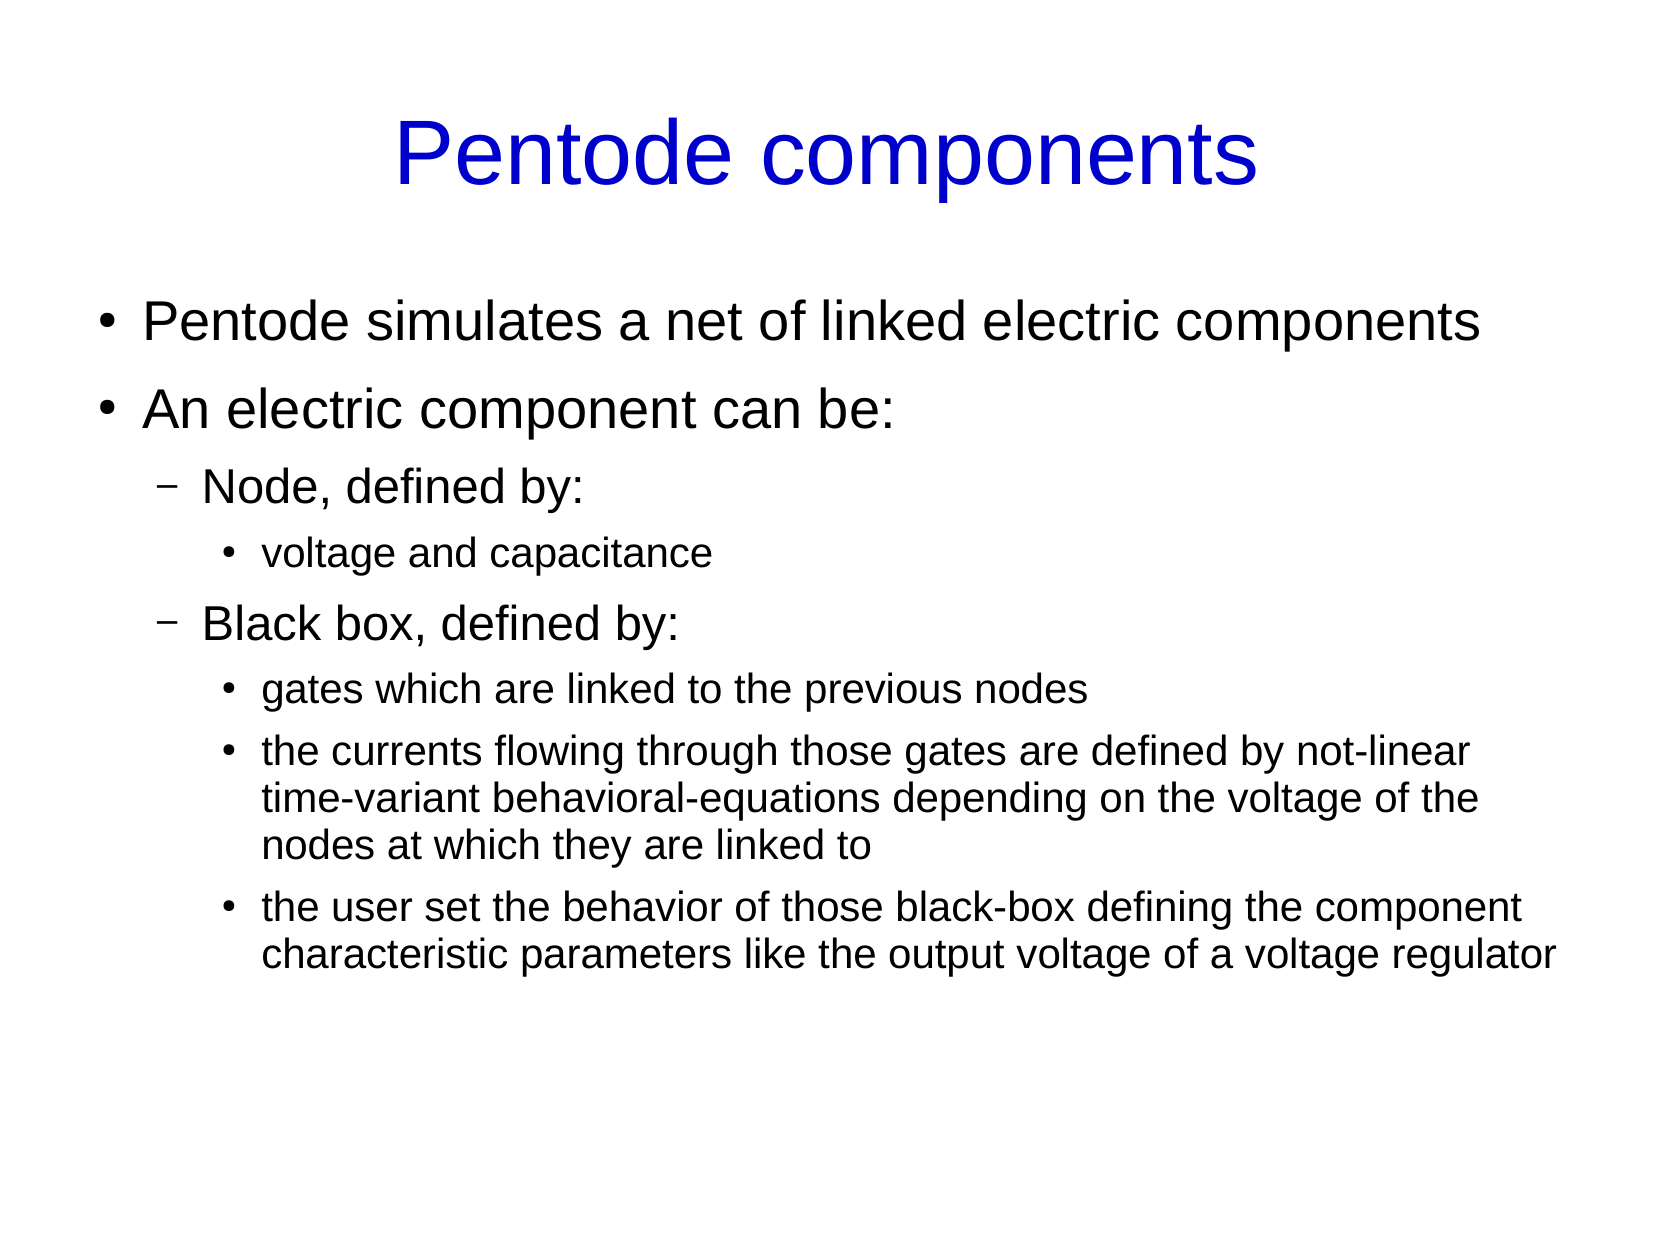

# Pentode components
Pentode simulates a net of linked electric components
An electric component can be:
Node, defined by:
voltage and capacitance
Black box, defined by:
gates which are linked to the previous nodes
the currents flowing through those gates are defined by not-linear time-variant behavioral-equations depending on the voltage of the nodes at which they are linked to
the user set the behavior of those black-box defining the component characteristic parameters like the output voltage of a voltage regulator